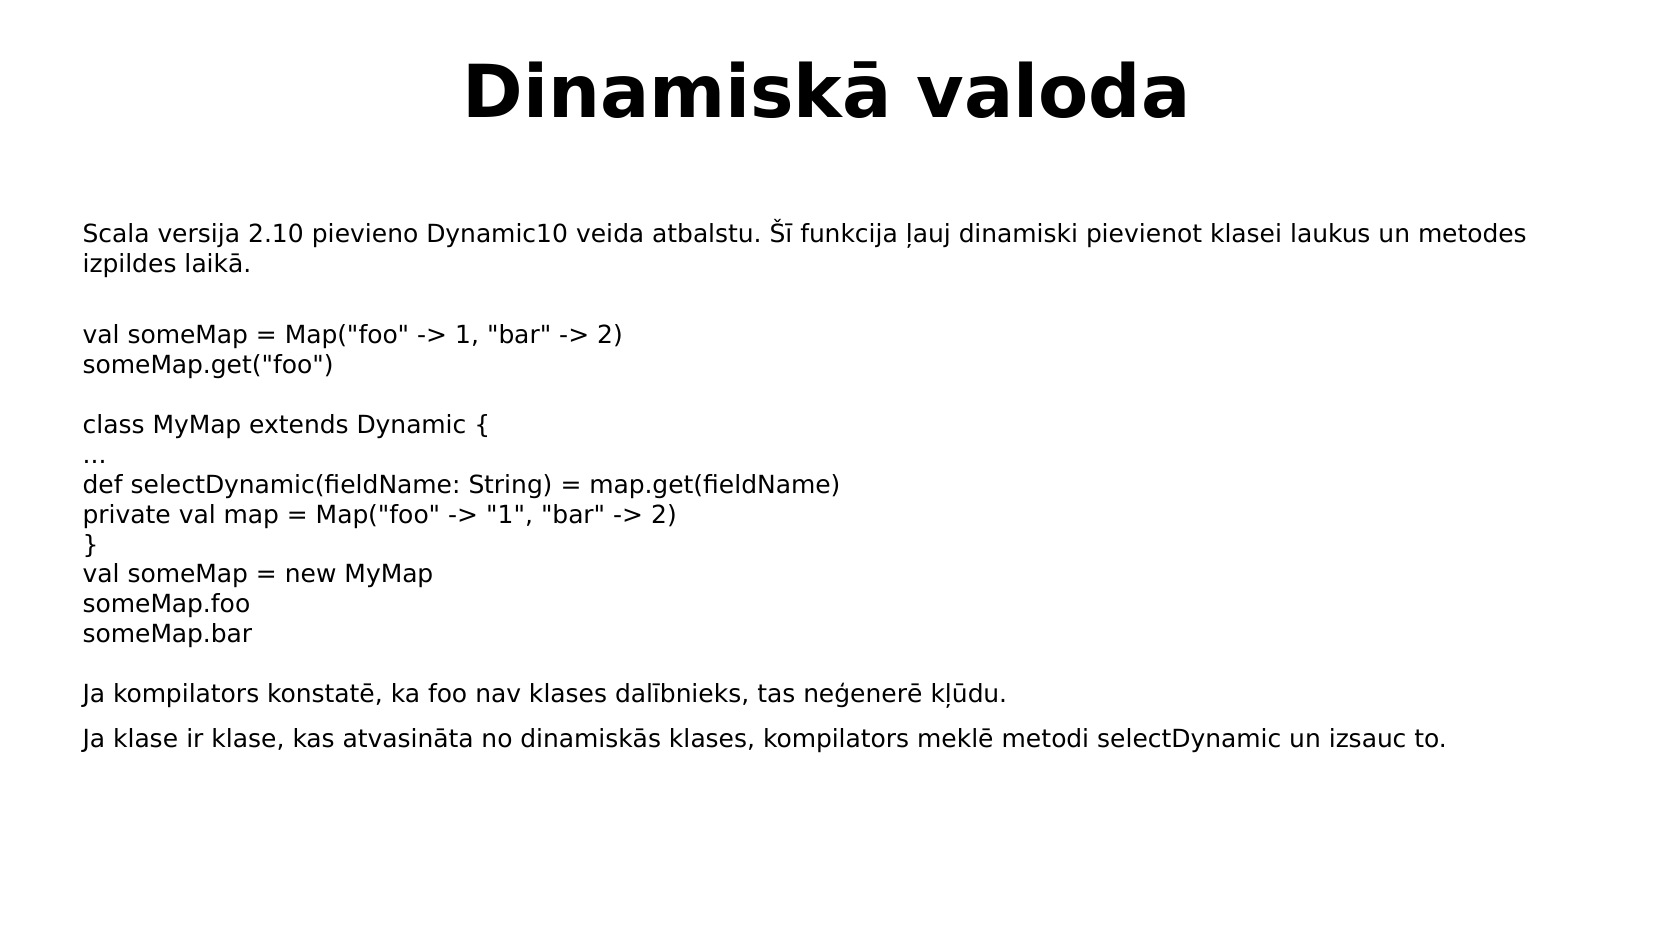

# Dinamiskā valoda
Scala versija 2.10 pievieno Dynamic10 veida atbalstu. Šī funkcija ļauj dinamiski pievienot klasei laukus un metodes izpildes laikā.
val someMap = Map("foo" -> 1, "bar" -> 2)
someMap.get("foo")
class MyMap extends Dynamic {
...
def selectDynamic(fieldName: String) = map.get(fieldName)
private val map = Map("foo" -> "1", "bar" -> 2)
}
val someMap = new MyMap
someMap.foo
someMap.bar
Ja kompilators konstatē, ka foo nav klases dalībnieks, tas neģenerē kļūdu.
Ja klase ir klase, kas atvasināta no dinamiskās klases, kompilators meklē metodi selectDynamic un izsauc to.